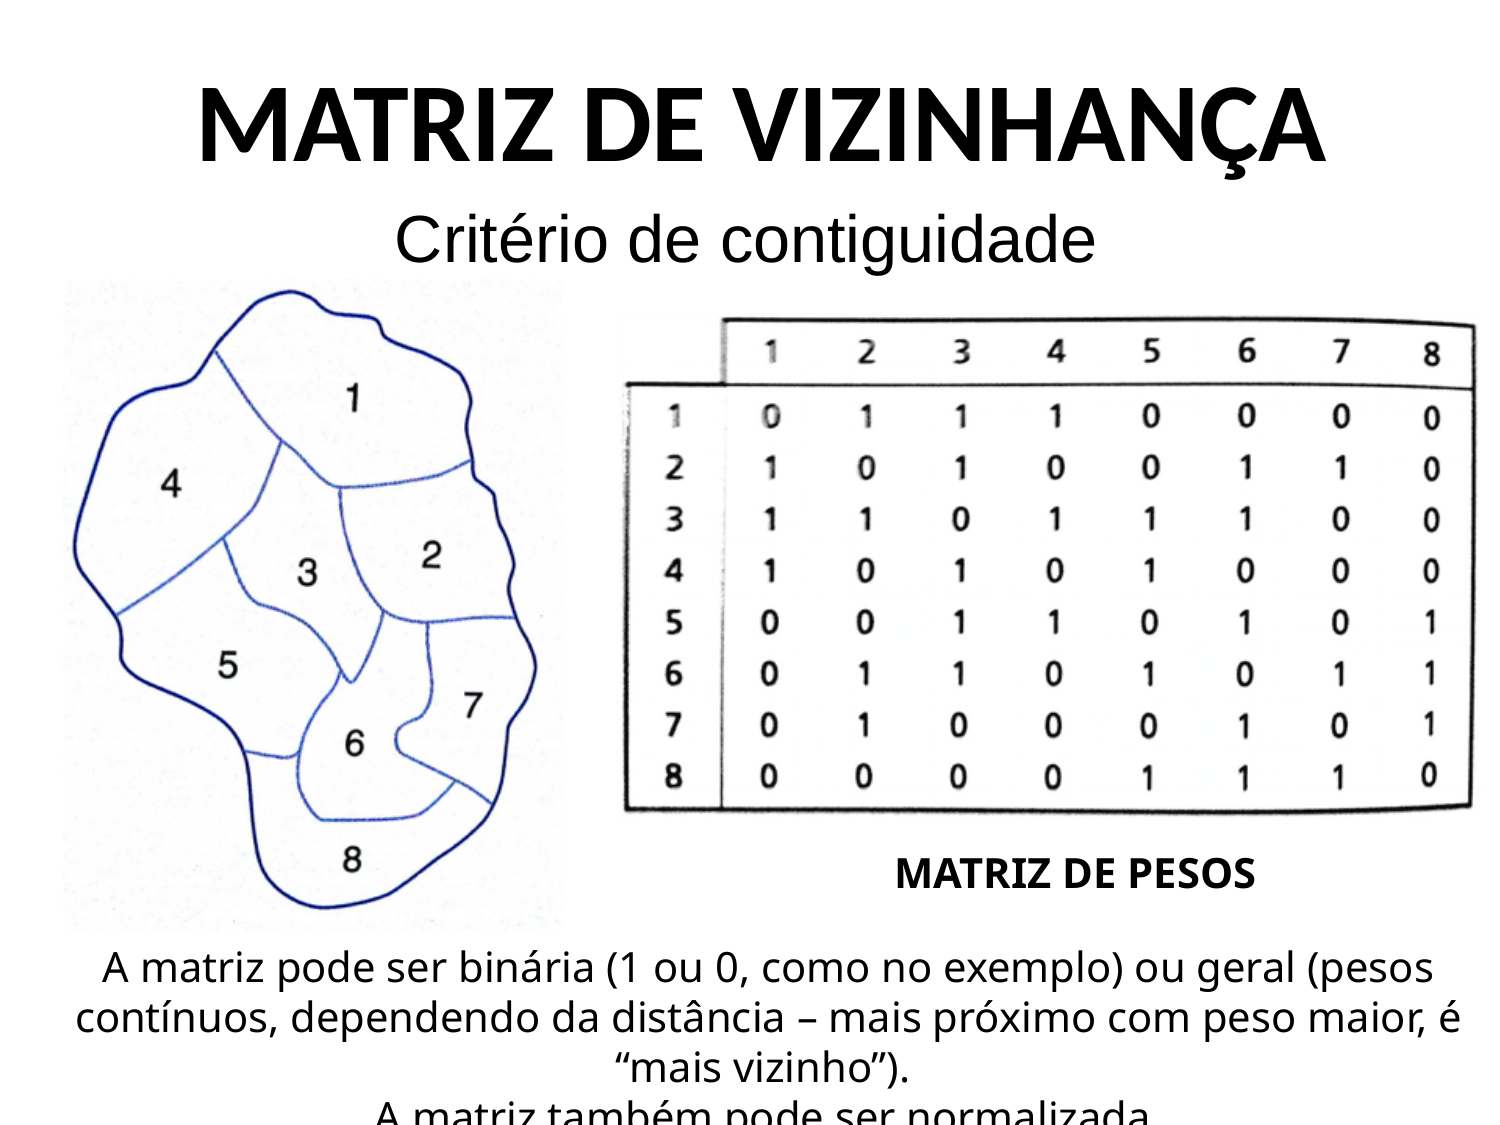

MATRIZ DE VIZINHANÇA
Critério de contiguidade
MATRIZ DE PESOS
A matriz pode ser binária (1 ou 0, como no exemplo) ou geral (pesos contínuos, dependendo da distância – mais próximo com peso maior, é “mais vizinho”).
A matriz também pode ser normalizada.